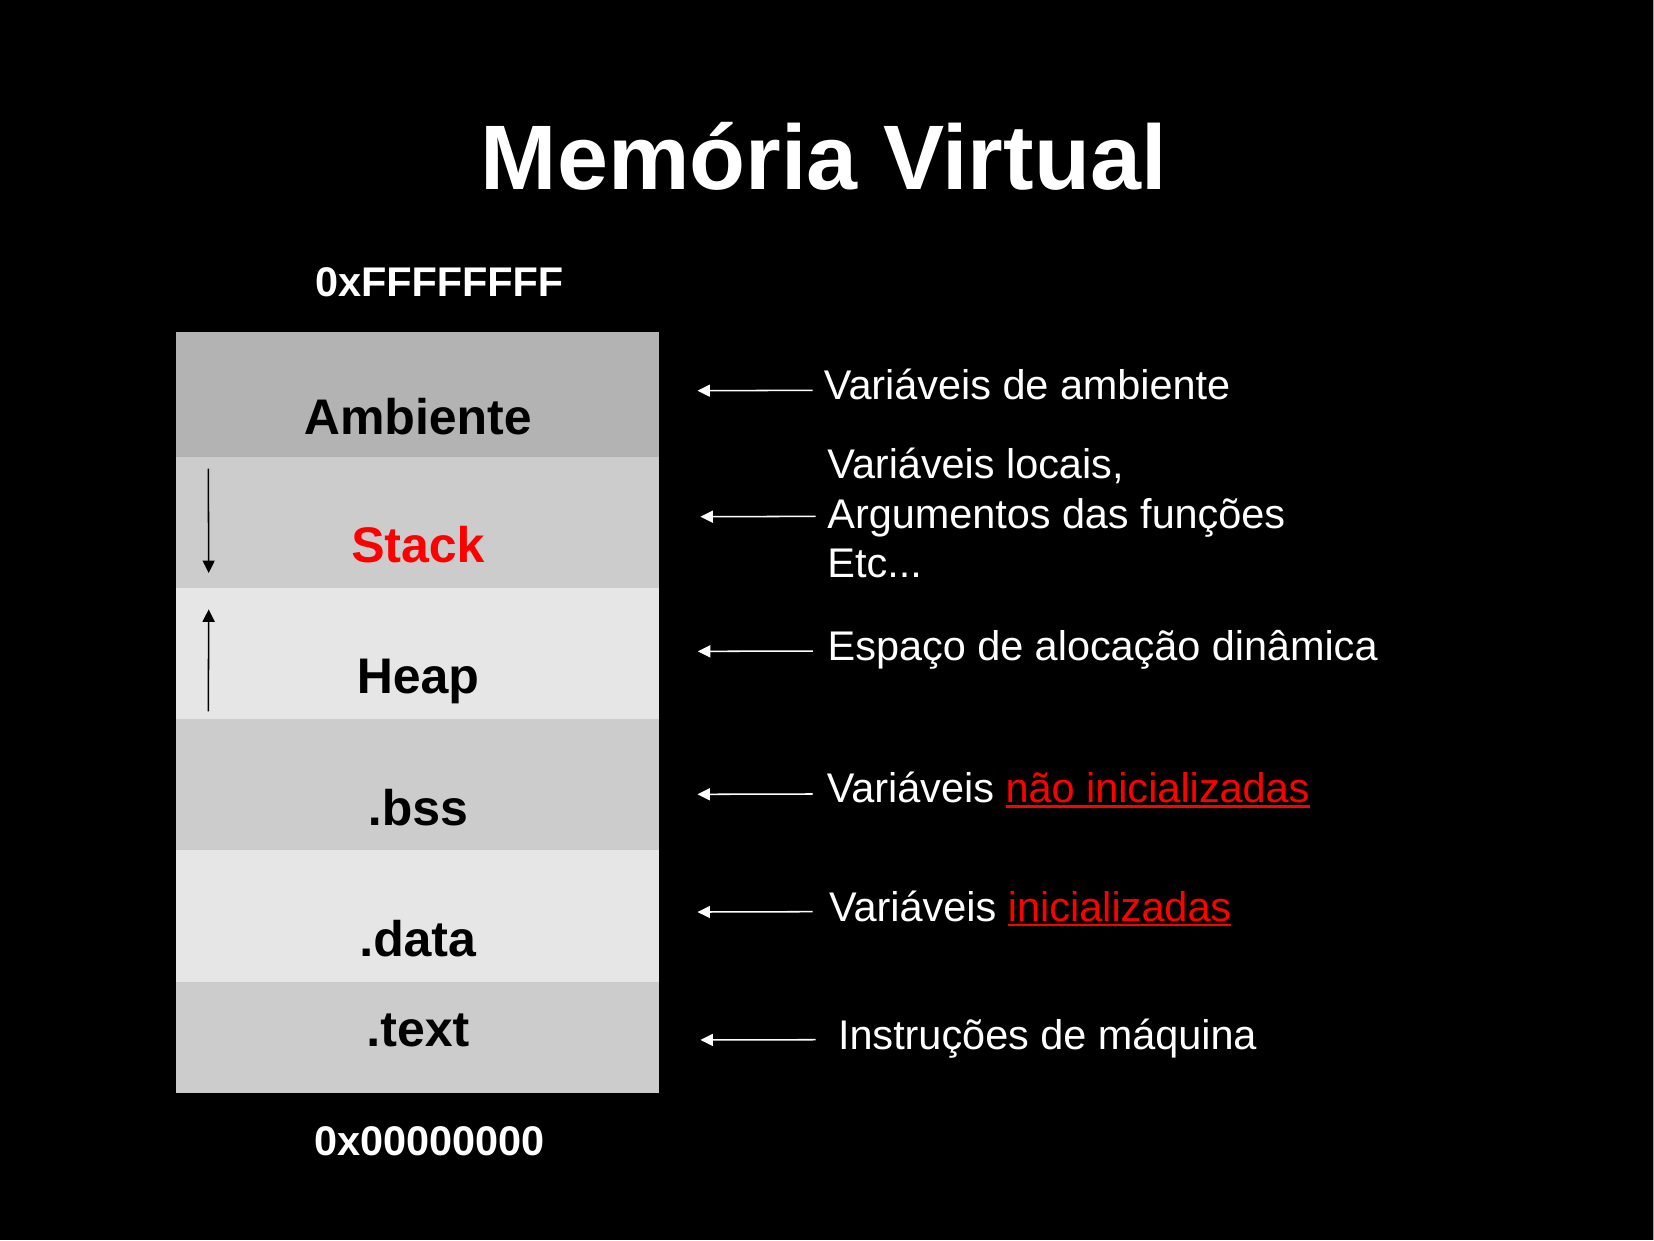

# Memória Virtual
0xFFFFFFFF
| Ambiente |
| --- |
| Stack |
| Heap |
| .bss |
| .data |
| .text |
Variáveis de ambiente
Variáveis locais,
Argumentos das funções
Etc...
Espaço de alocação dinâmica
Variáveis não inicializadas
Variáveis inicializadas
Instruções de máquina
0x00000000